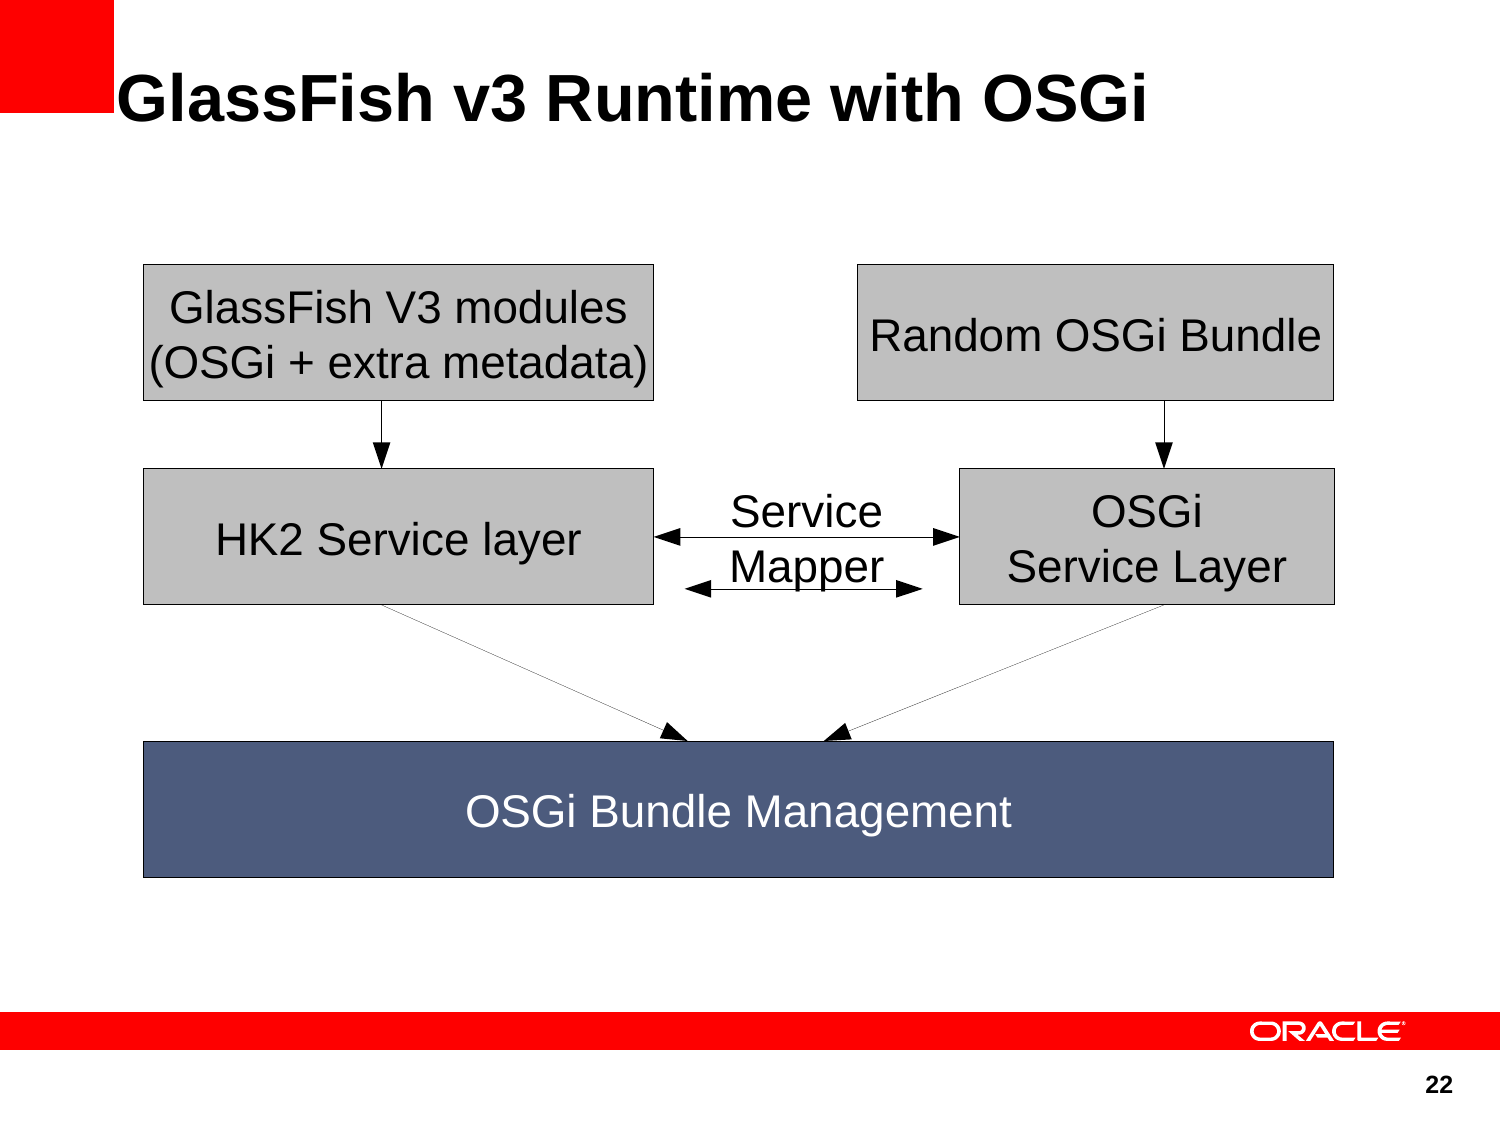

# GlassFish v3 Runtime with OSGi
GlassFish V3 modules
(OSGi + extra metadata)
Random OSGi Bundle
HK2 Service layer
OSGi
Service Layer
Service
Mapper
OSGi Bundle Management